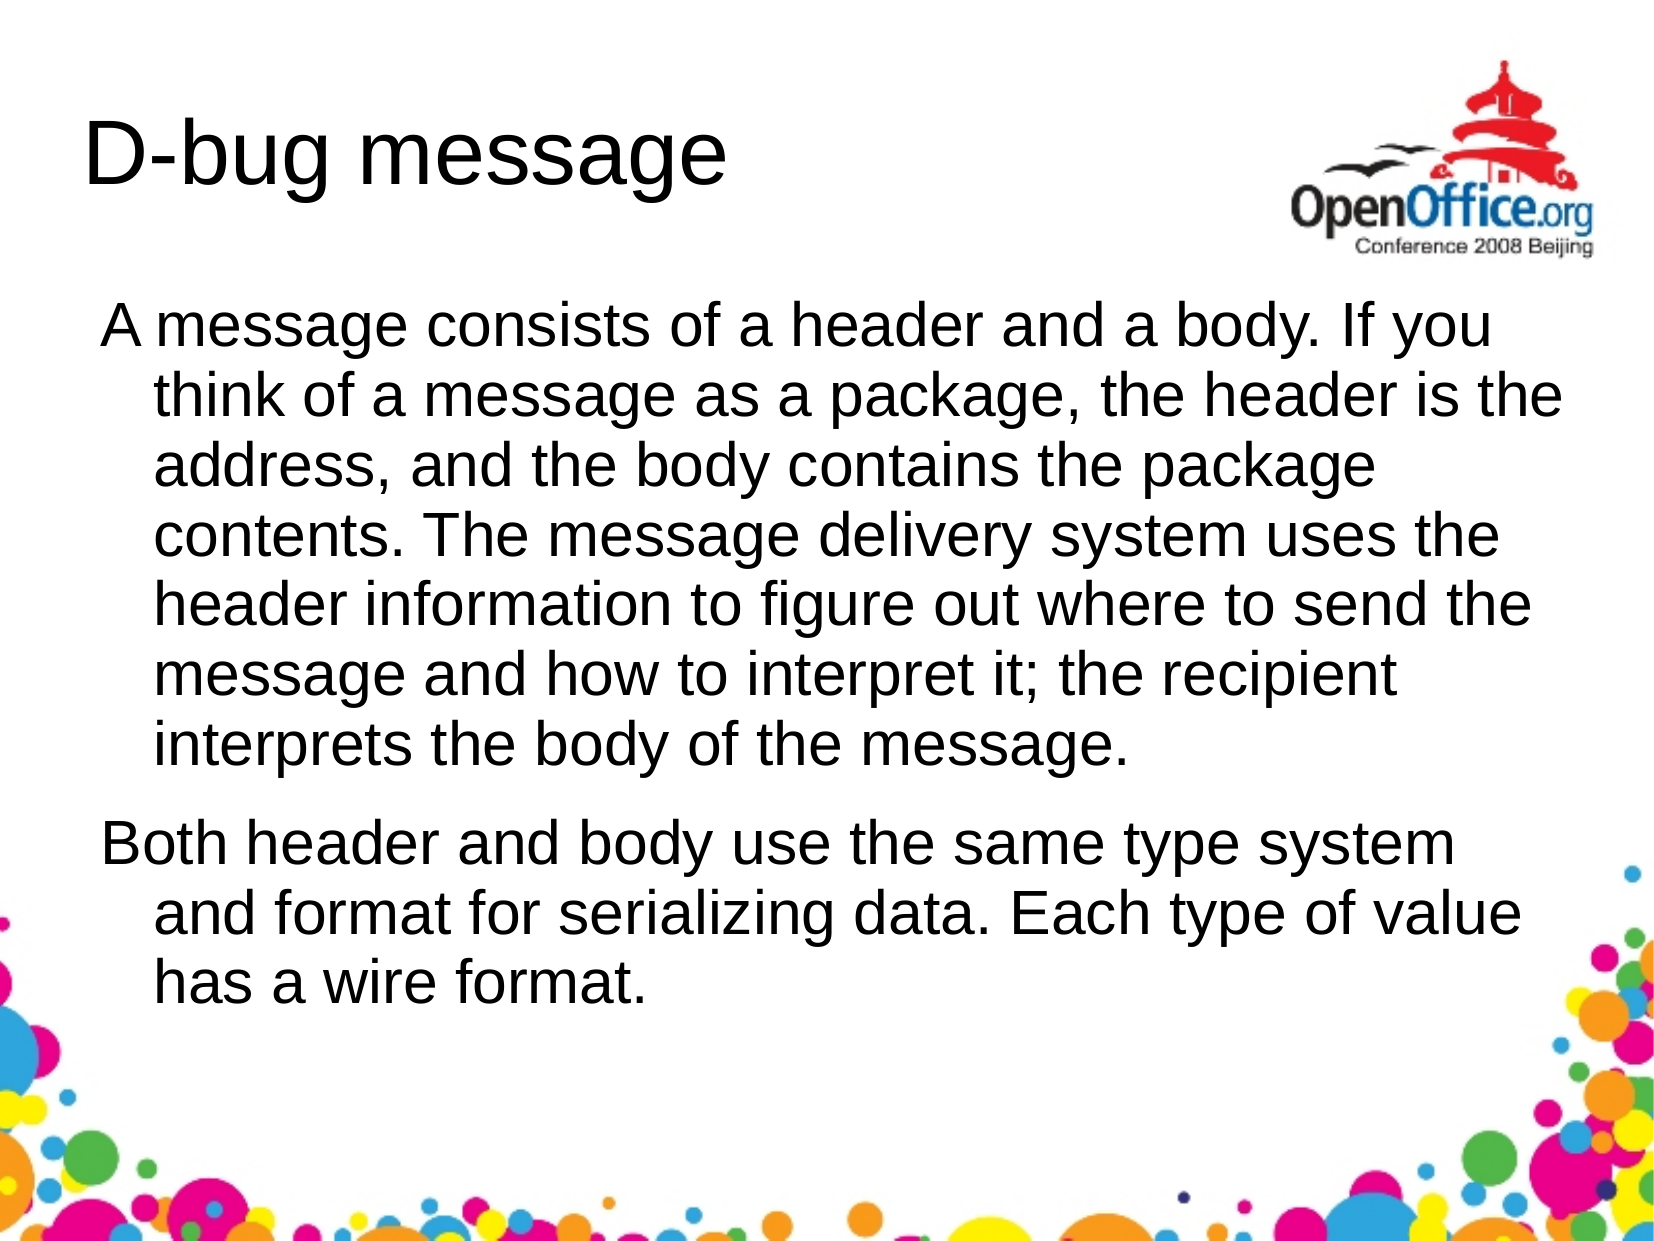

# D-bug message
A message consists of a header and a body. If you think of a message as a package, the header is the address, and the body contains the package contents. The message delivery system uses the header information to figure out where to send the message and how to interpret it; the recipient interprets the body of the message.
Both header and body use the same type system and format for serializing data. Each type of value has a wire format.